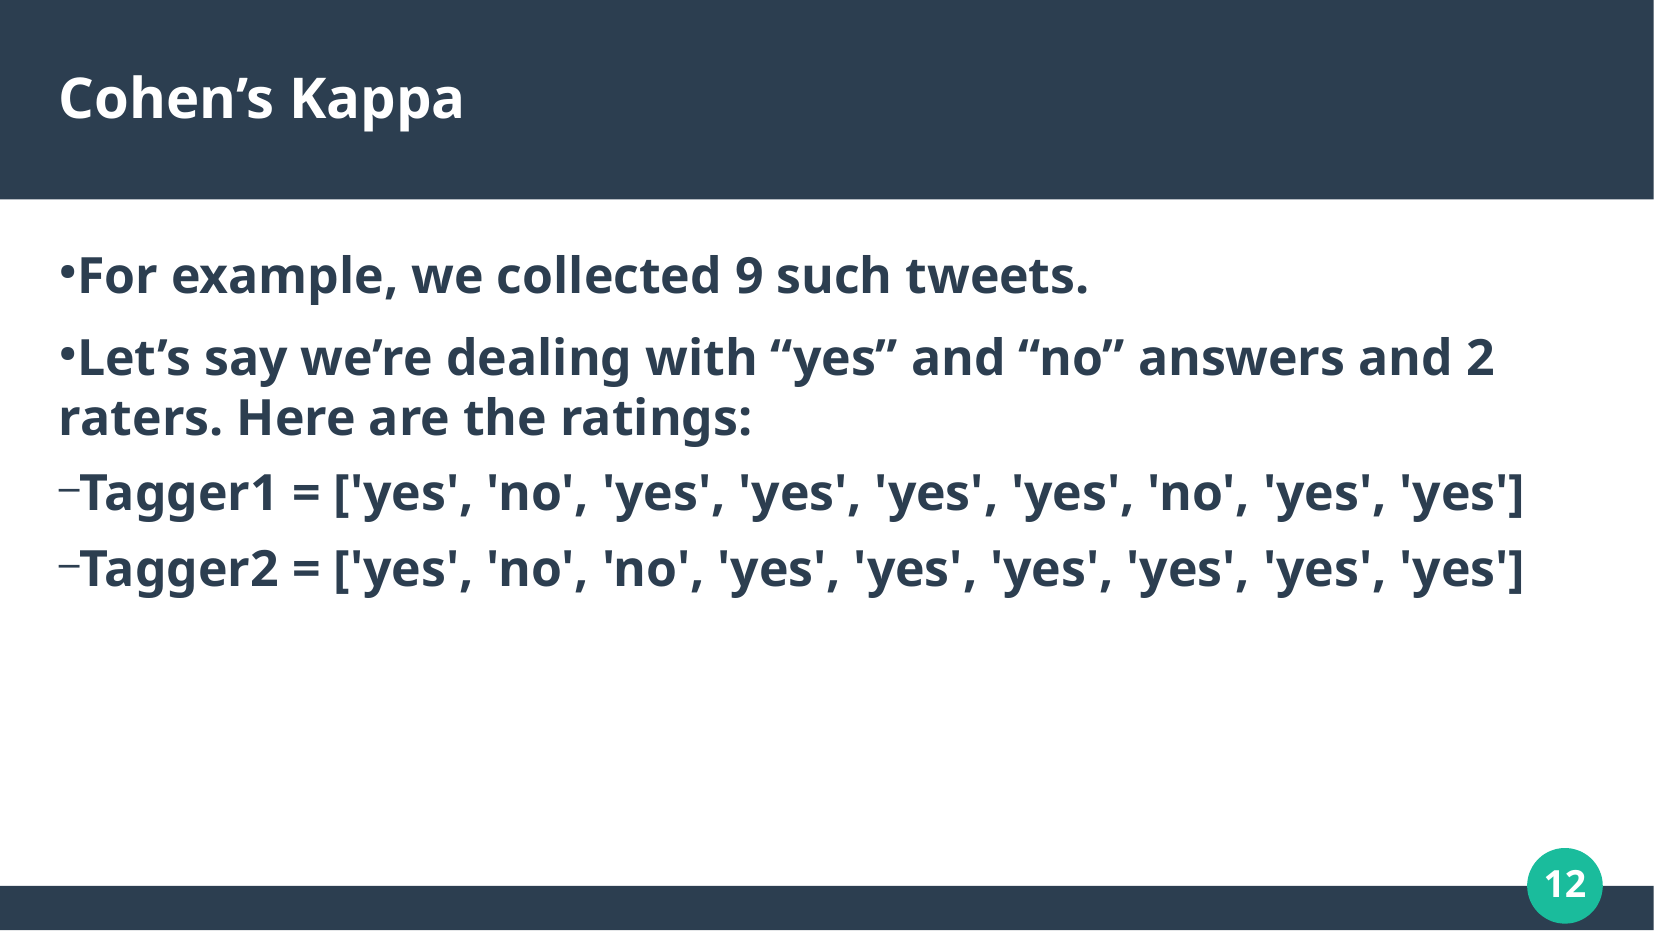

# Cohen’s Kappa
For example, we collected 9 such tweets.
Let’s say we’re dealing with “yes” and “no” answers and 2 raters. Here are the ratings:
Tagger1 = ['yes', 'no', 'yes', 'yes', 'yes', 'yes', 'no', 'yes', 'yes']
Tagger2 = ['yes', 'no', 'no', 'yes', 'yes', 'yes', 'yes', 'yes', 'yes']